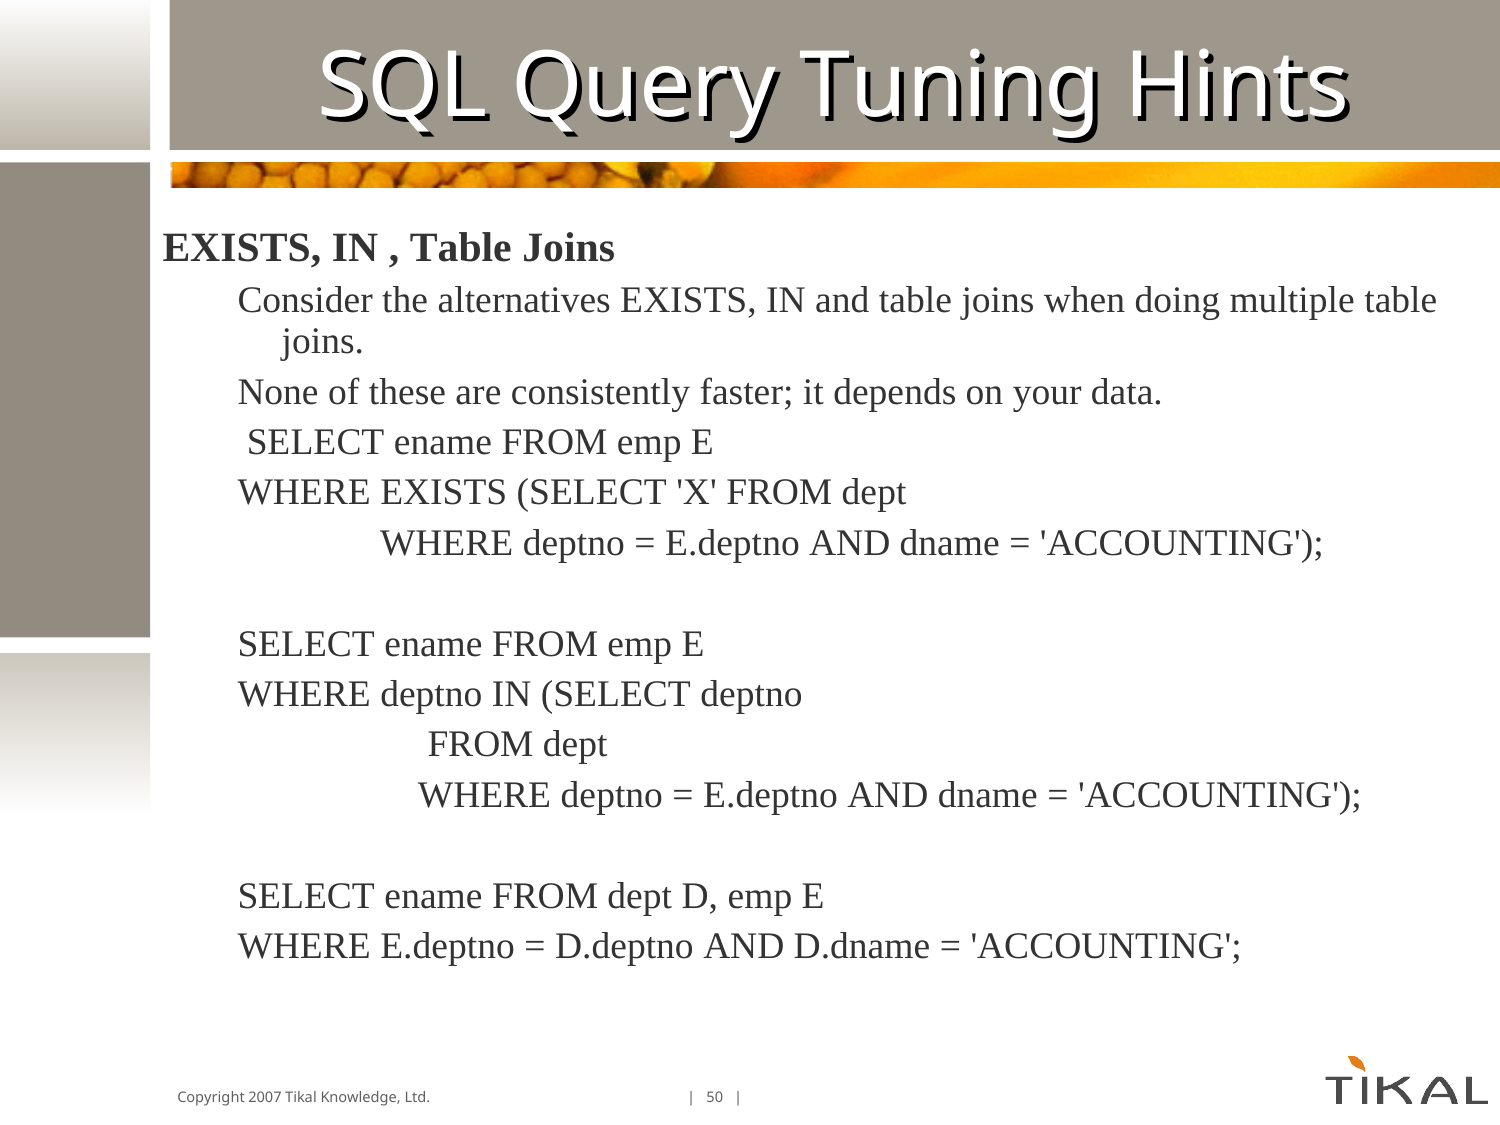

# SQL Query Tuning Hints
EXISTS, IN , Table Joins
Consider the alternatives EXISTS, IN and table joins when doing multiple table joins.
None of these are consistently faster; it depends on your data.
 SELECT ename FROM emp E
WHERE EXISTS (SELECT 'X' FROM dept
 WHERE deptno = E.deptno AND dname = 'ACCOUNTING');
SELECT ename FROM emp E
WHERE deptno IN (SELECT deptno
 FROM dept
 WHERE deptno = E.deptno AND dname = 'ACCOUNTING');
SELECT ename FROM dept D, emp E
WHERE E.deptno = D.deptno AND D.dname = 'ACCOUNTING';